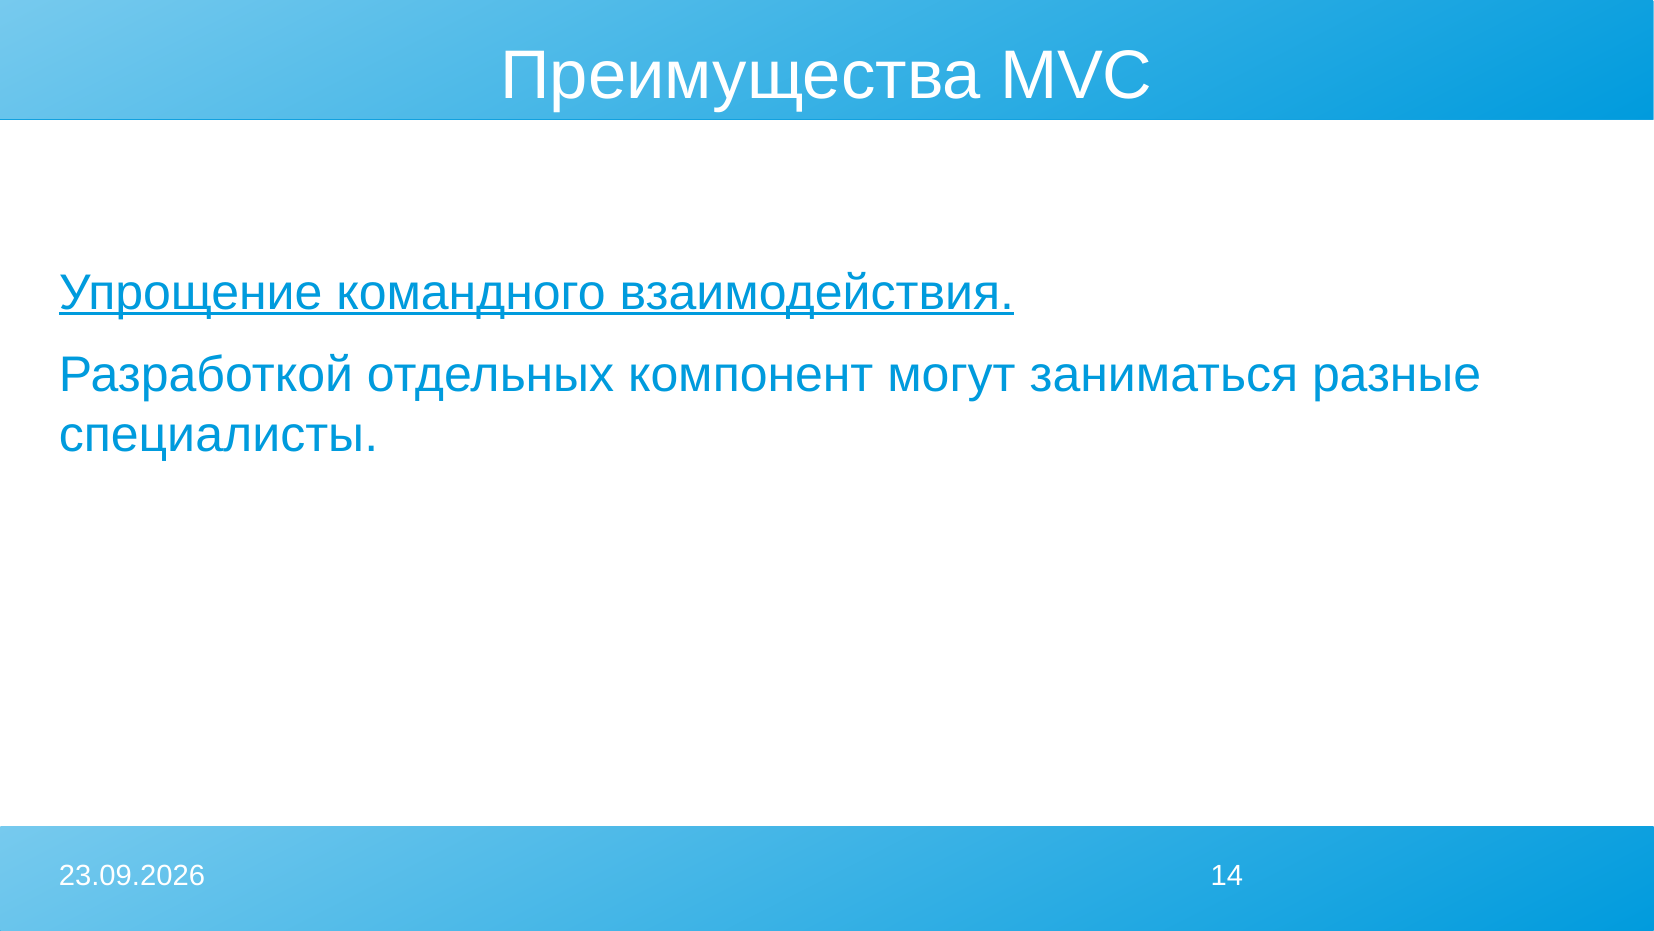

# Преимущества MVC
Упрощение командного взаимодействия.
Разработкой отдельных компонент могут заниматься разные специалисты.